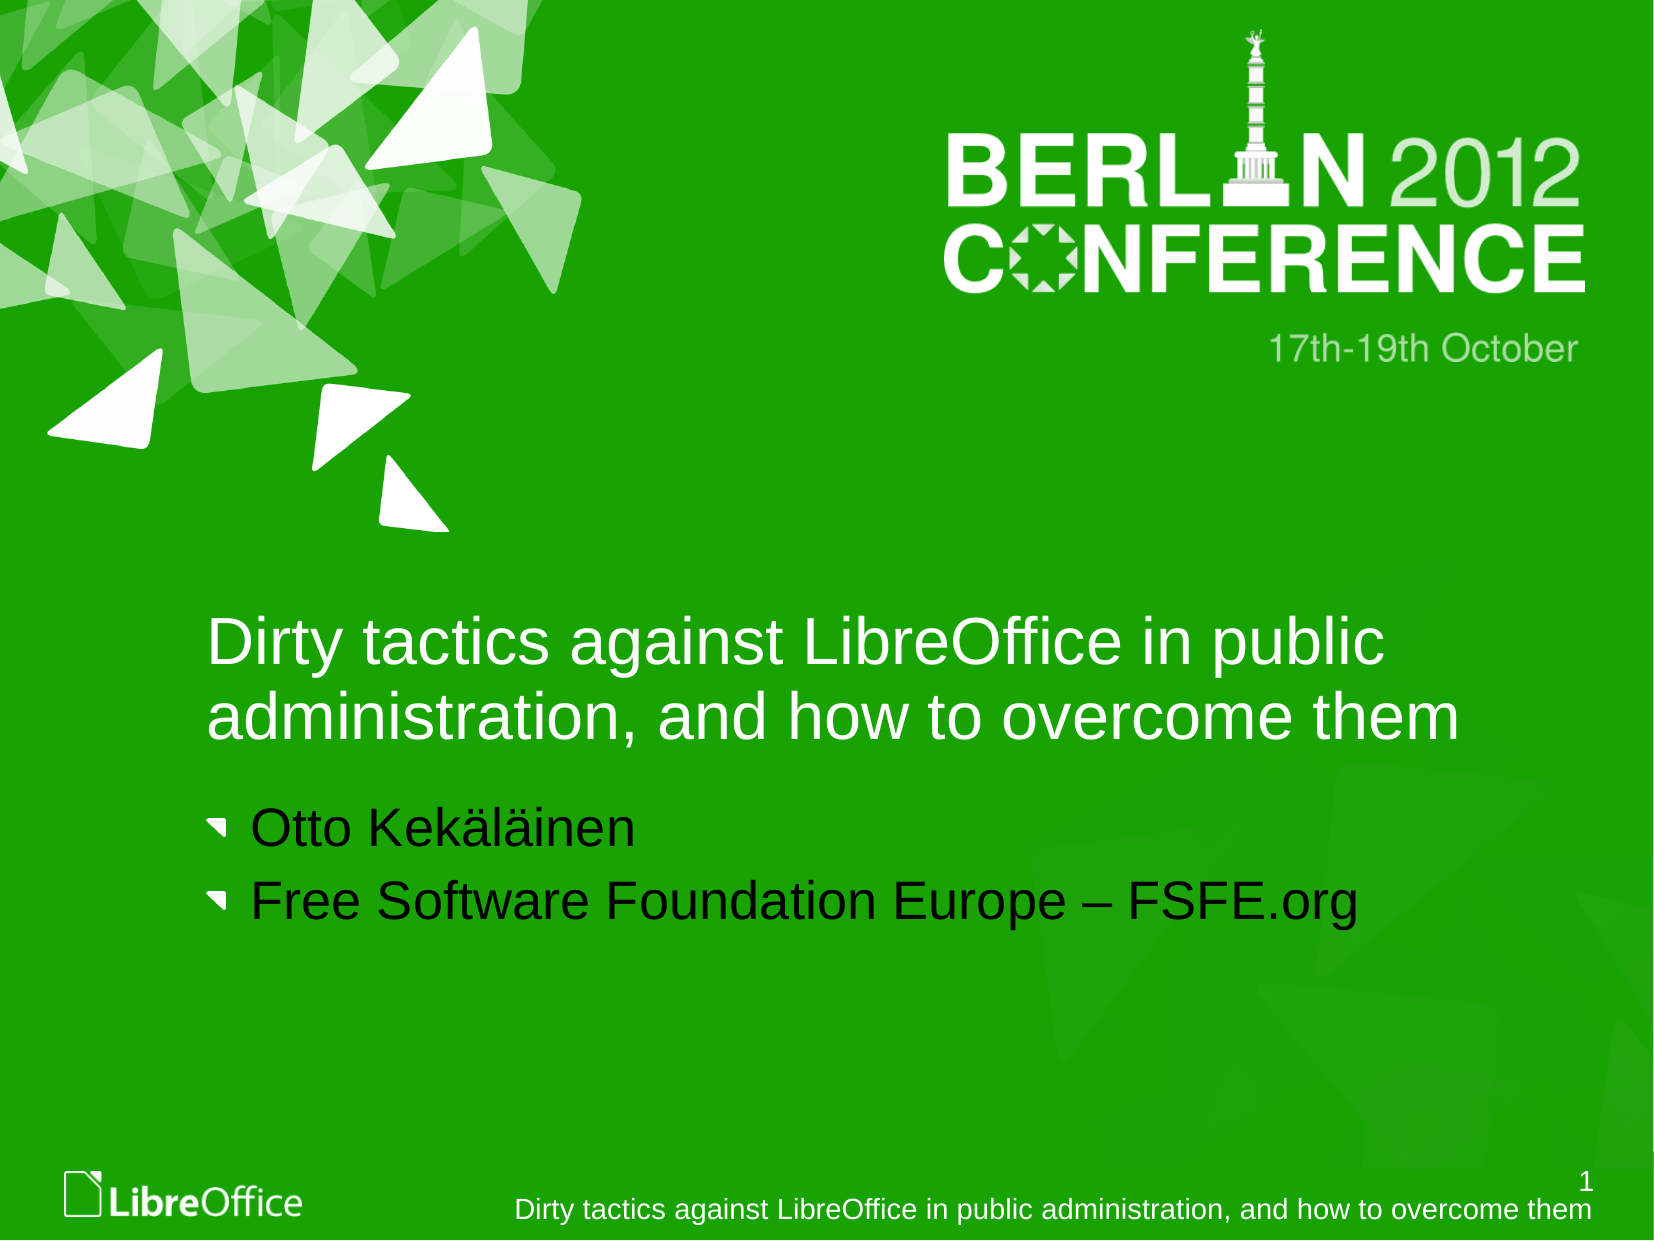

# Dirty tactics against LibreOffice in public administration, and how to overcome them
Otto Kekäläinen
Free Software Foundation Europe – FSFE.org
1
Dirty tactics against LibreOffice in public administration, and how to overcome them